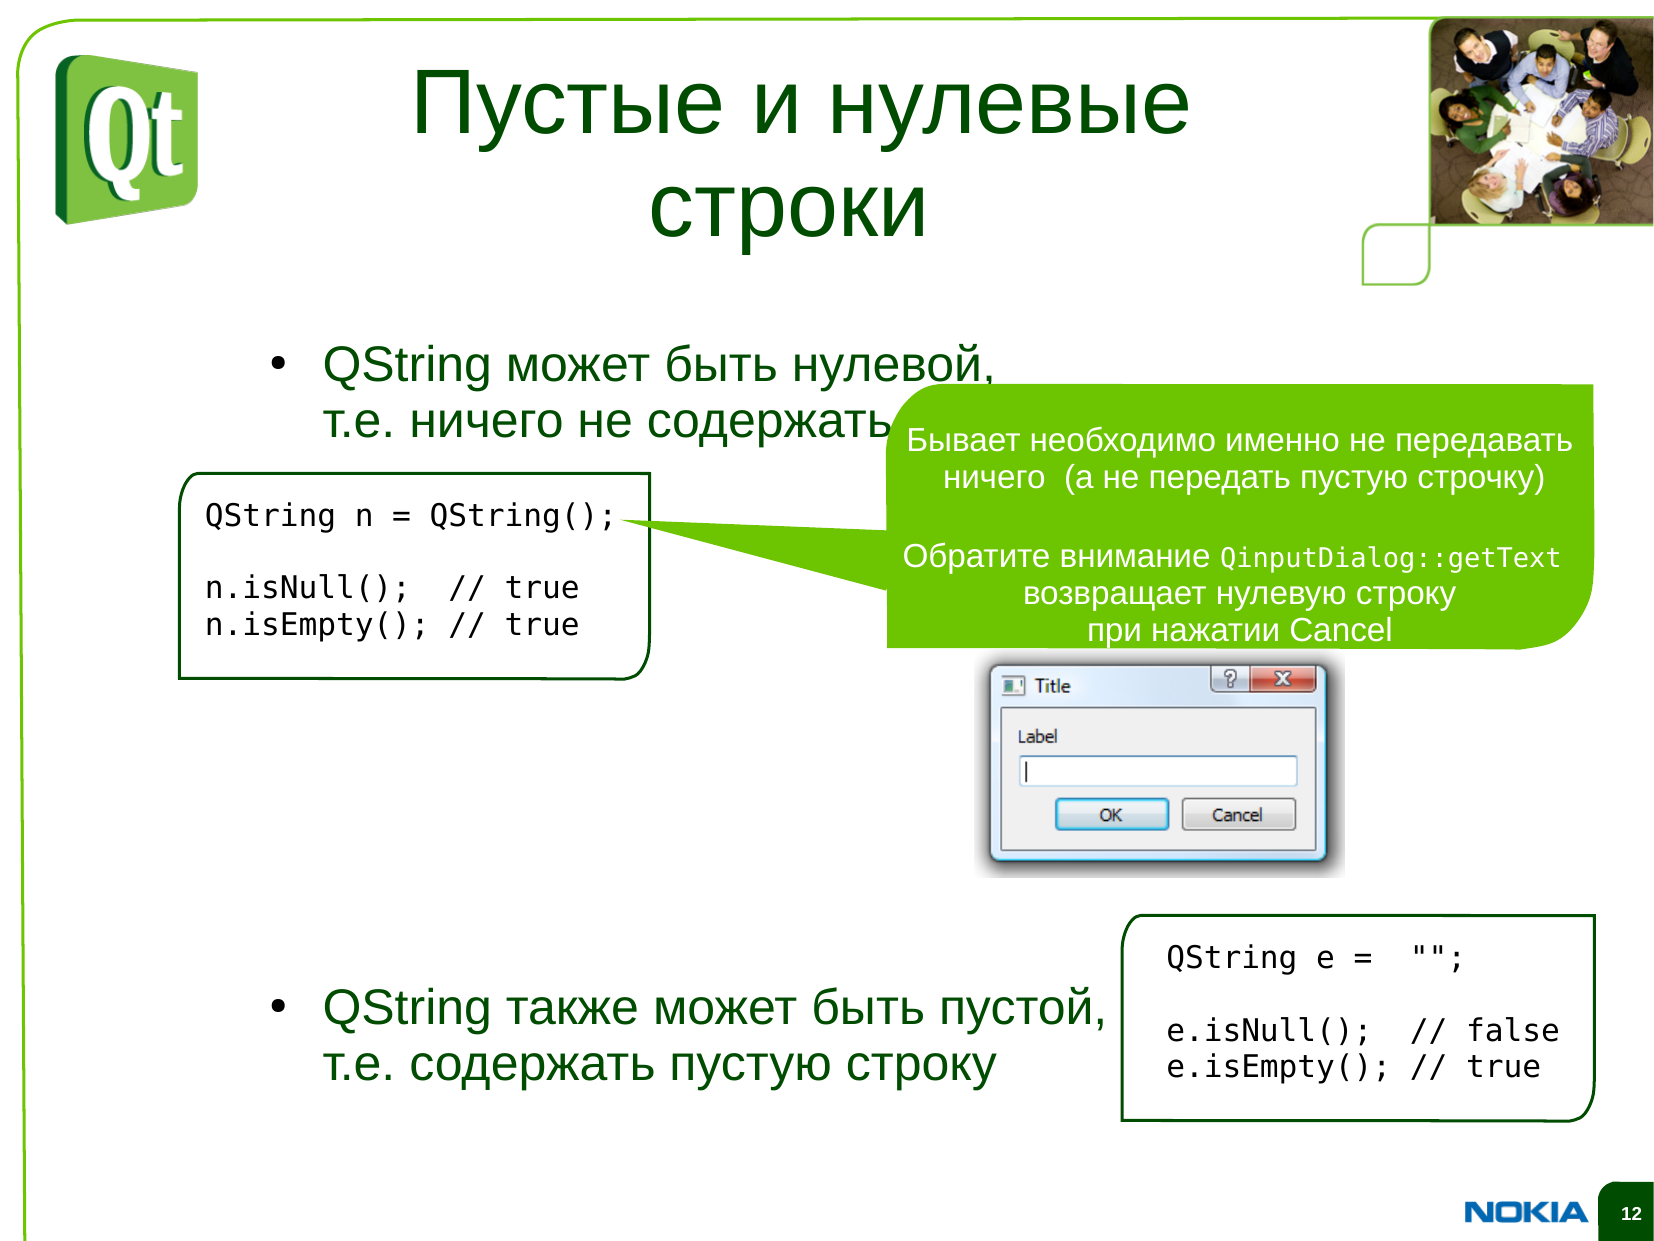

# Пустые и нулевые строки
QString может быть нулевой,
т.е. ничего не содержать
QString также может быть пустой,
т.е. содержать пустую строку
Бывает необходимо именно не передавать
 ничего (а не передать пустую строчку)
Обратите внимание QinputDialog::getText
возвращает нулевую строку
при нажатии Cancel
QString n = QString();
n.isNull(); // true
n.isEmpty(); // true
QString e = "";
e.isNull(); // false
e.isEmpty(); // true